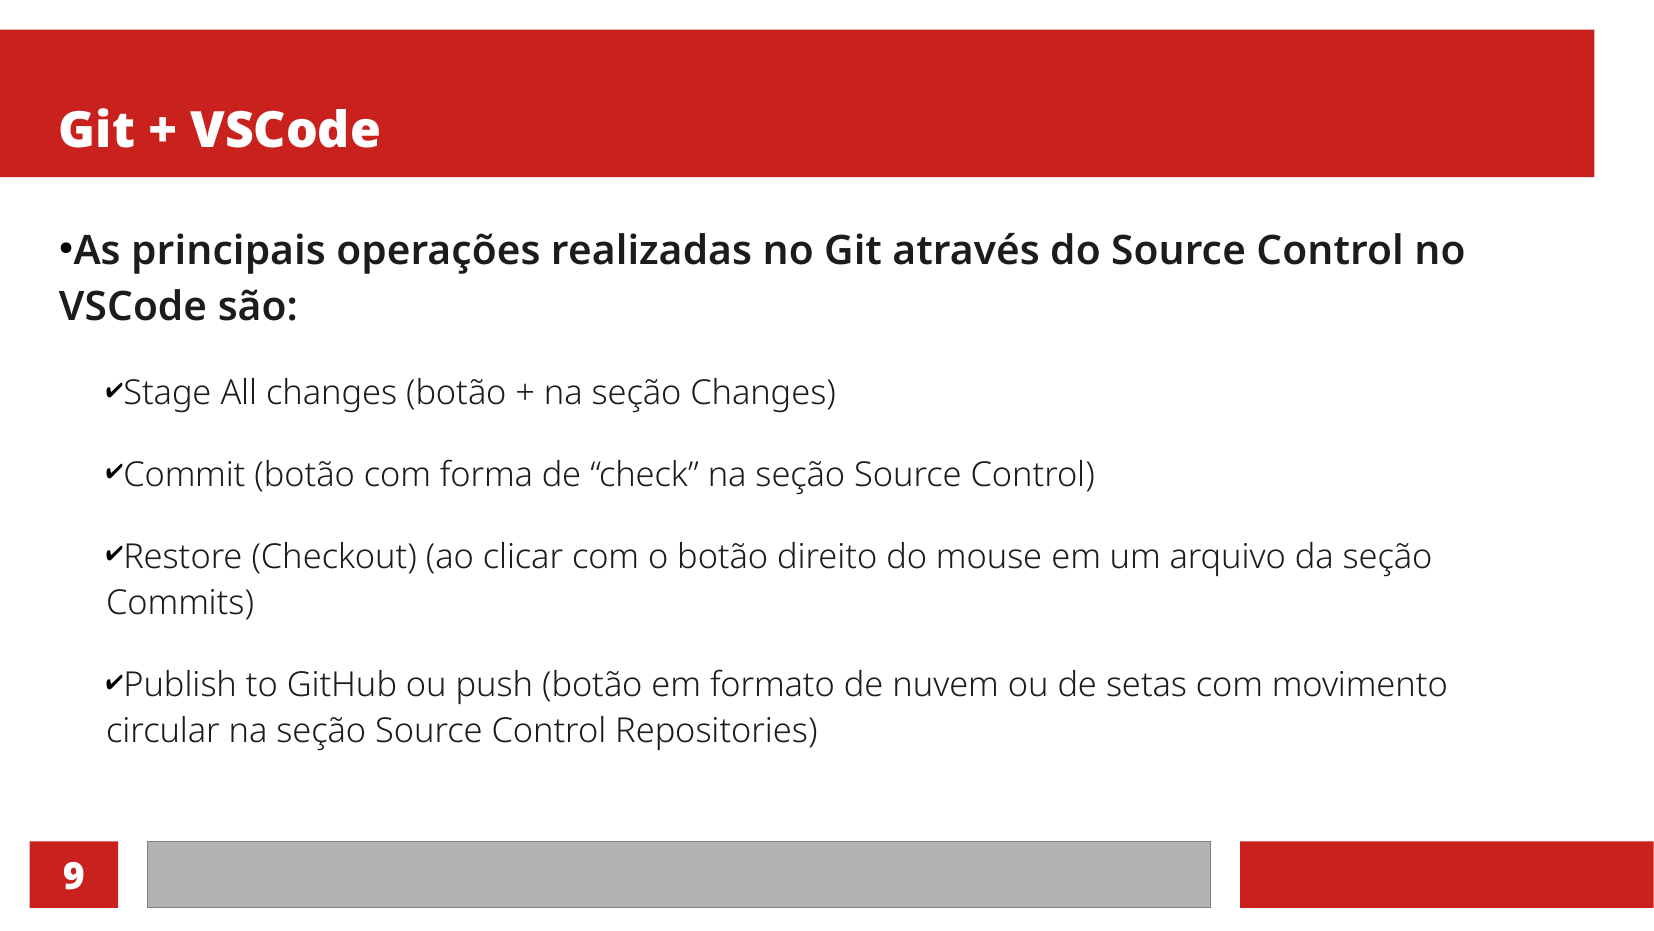

# Git + VSCode
As principais operações realizadas no Git através do Source Control no VSCode são:
Stage All changes (botão + na seção Changes)
Commit (botão com forma de “check” na seção Source Control)
Restore (Checkout) (ao clicar com o botão direito do mouse em um arquivo da seção Commits)
Publish to GitHub ou push (botão em formato de nuvem ou de setas com movimento circular na seção Source Control Repositories)
9